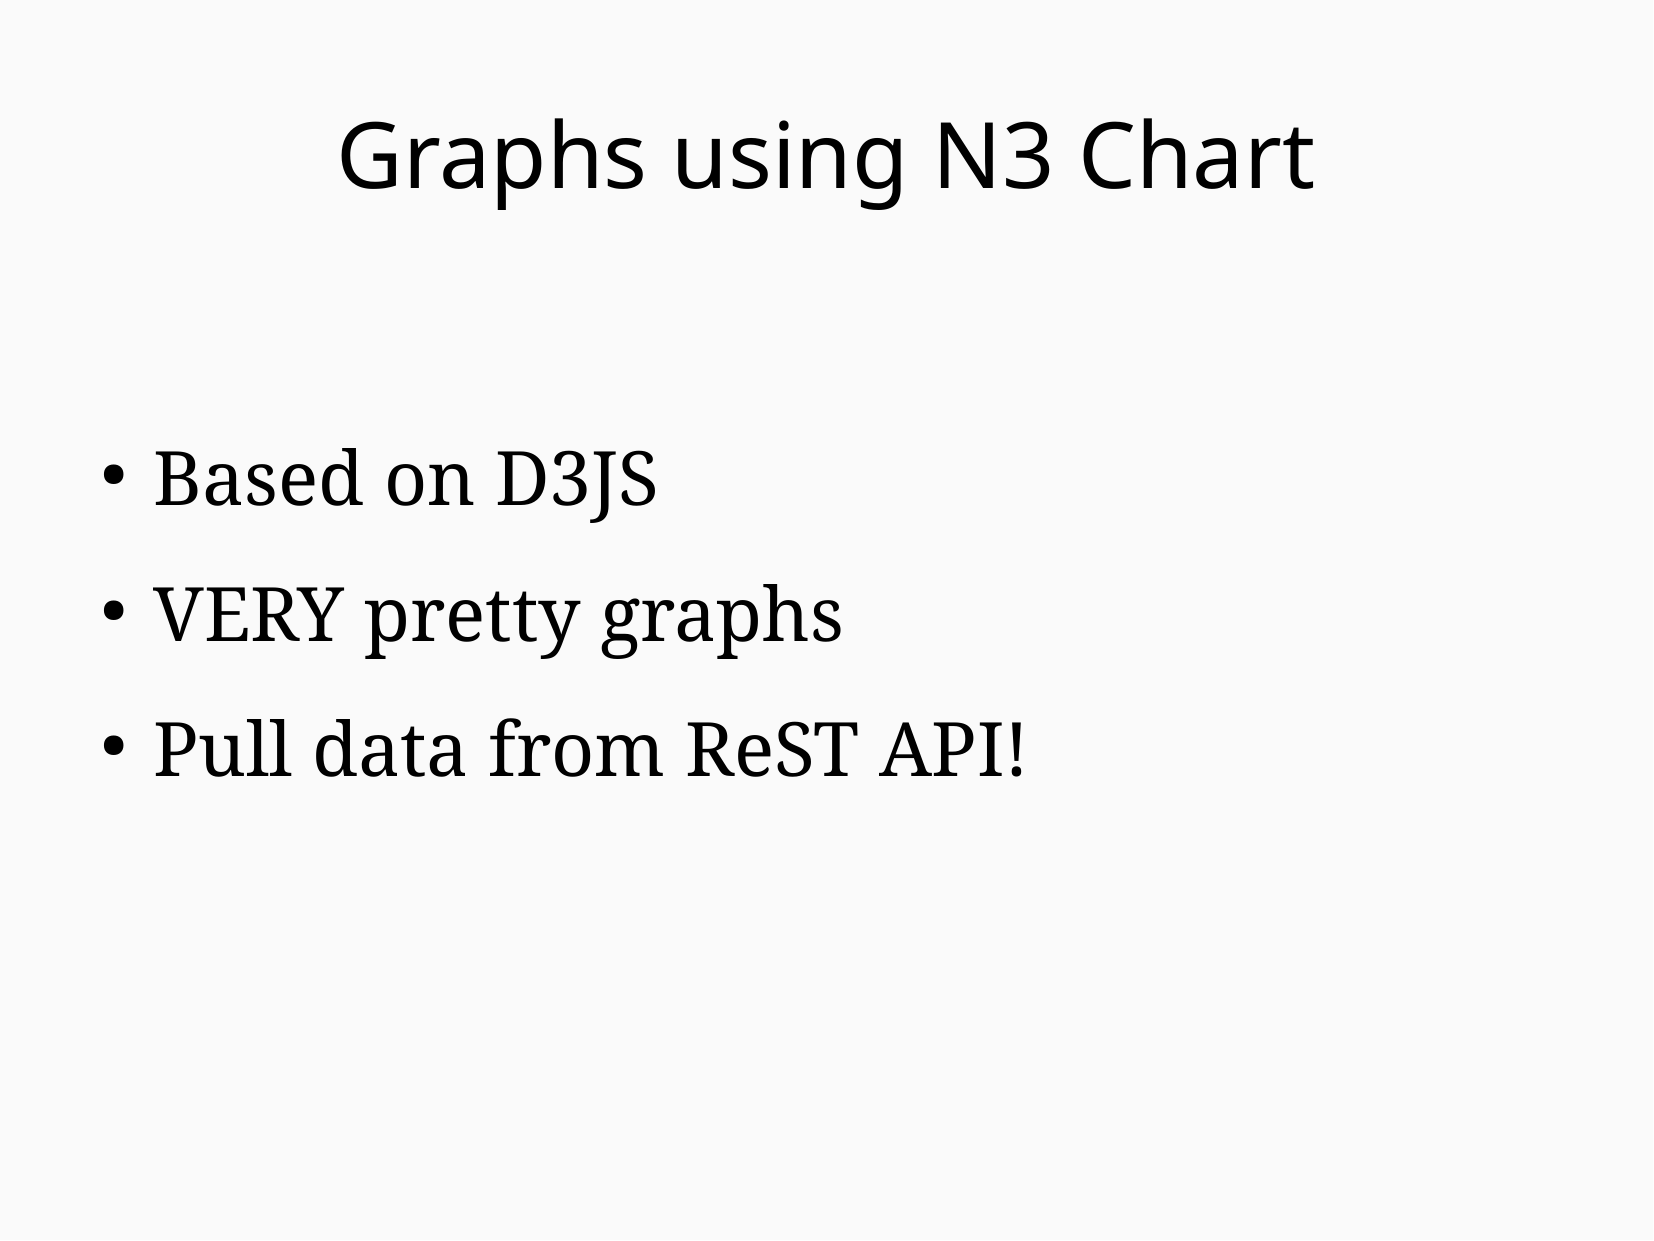

# Graphs using N3 Chart
Based on D3JS
VERY pretty graphs
Pull data from ReST API!